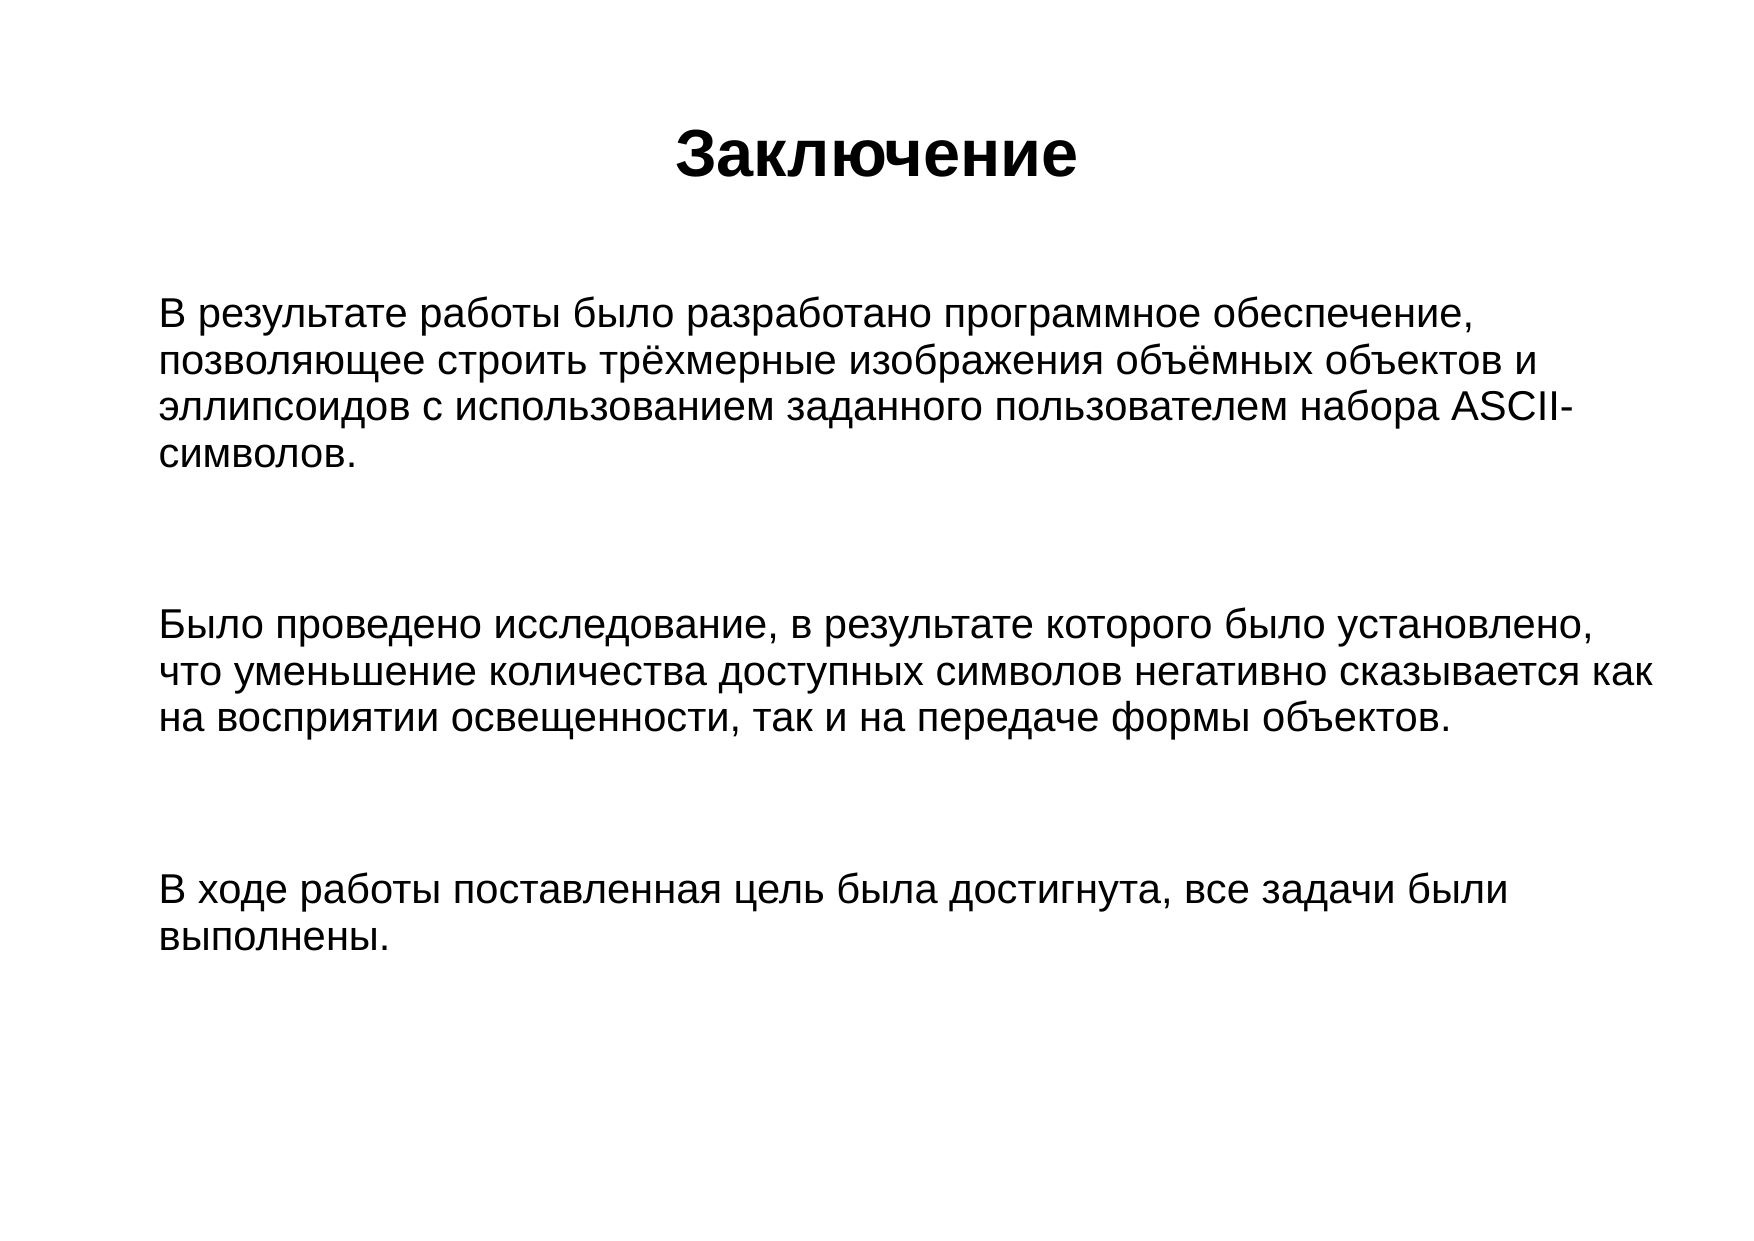

# Заключение
В результате работы было разработано программное обеспечение, позволяющее строить трёхмерные изображения объёмных объектов и эллипсоидов с использованием заданного пользователем набора ASCII-символов.
Было проведено исследование, в результате которого было установлено, что уменьшение количества доступных символов негативно сказывается как на восприятии освещенности, так и на передаче формы объектов.
В ходе работы поставленная цель была достигнута, все задачи были выполнены.